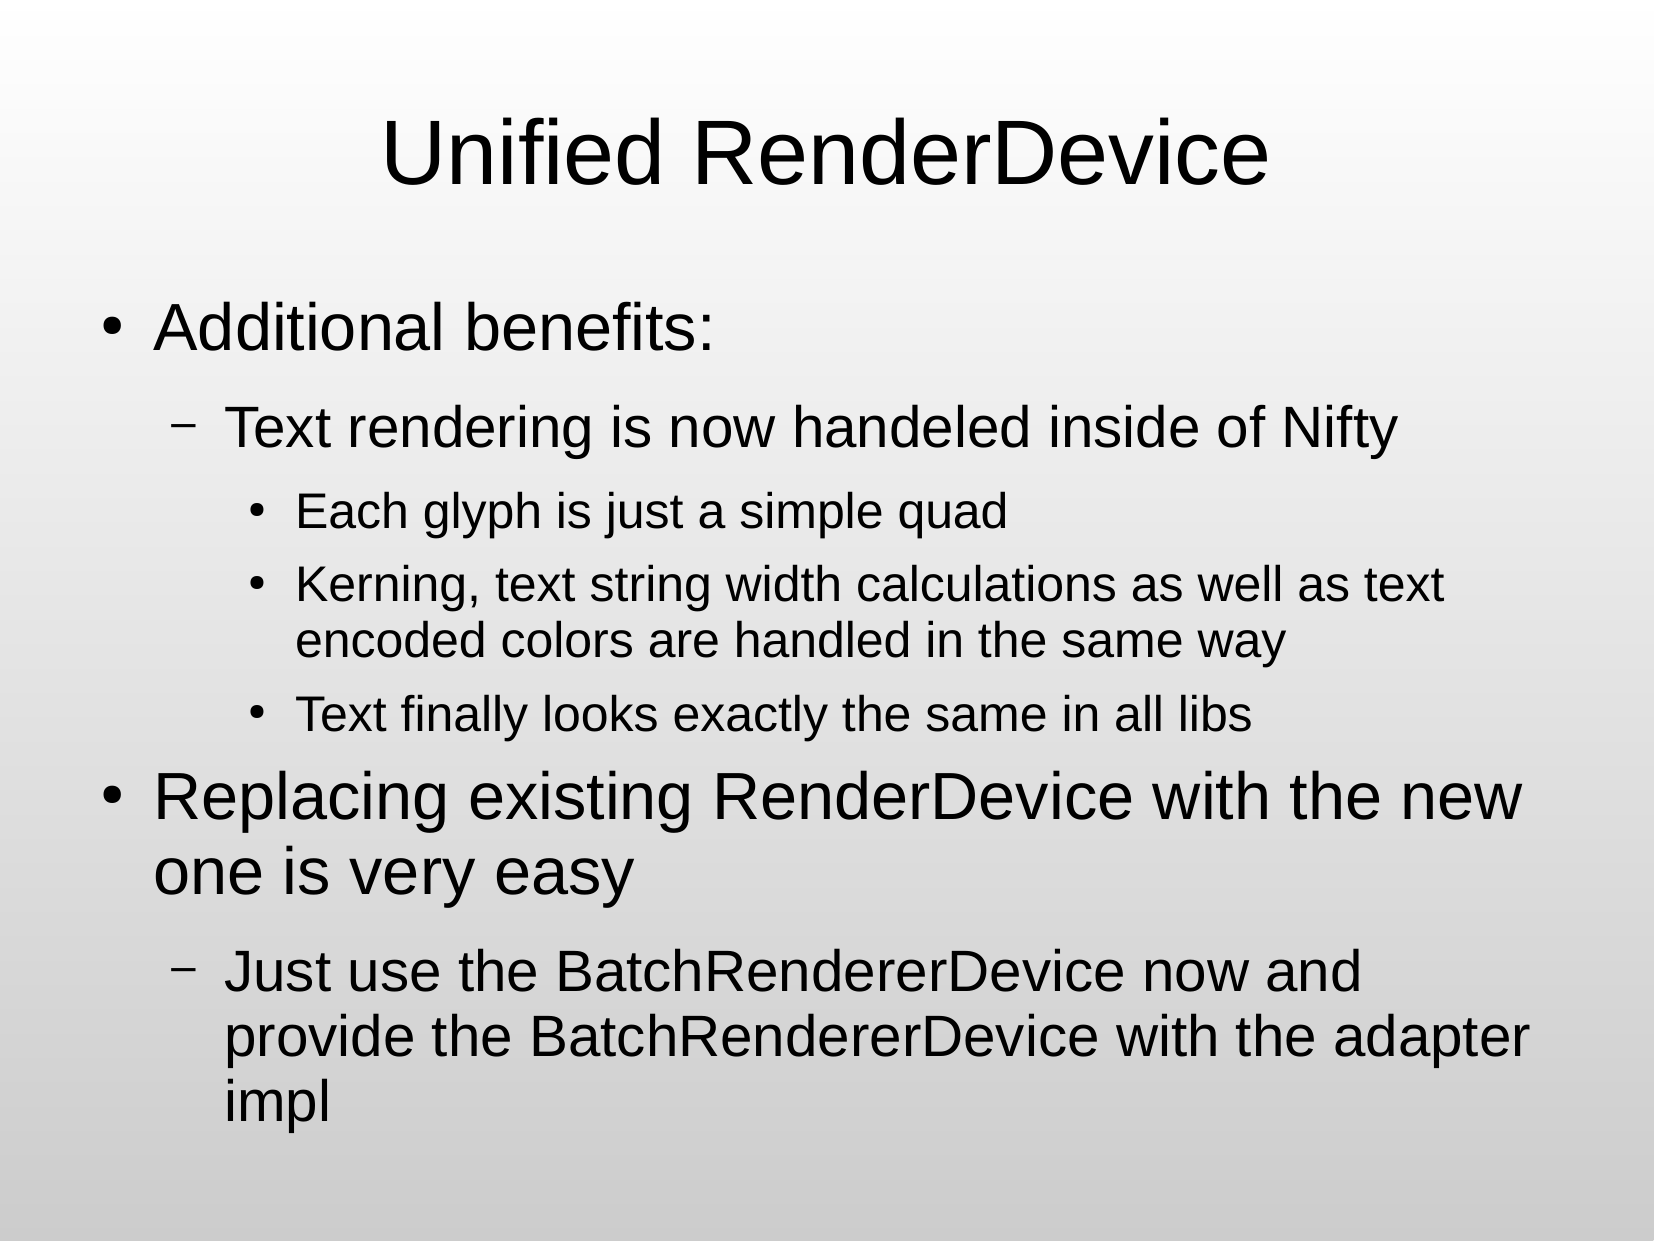

# Unified RenderDevice
Additional benefits:
Text rendering is now handeled inside of Nifty
Each glyph is just a simple quad
Kerning, text string width calculations as well as text encoded colors are handled in the same way
Text finally looks exactly the same in all libs
Replacing existing RenderDevice with the new one is very easy
Just use the BatchRendererDevice now and provide the BatchRendererDevice with the adapter impl